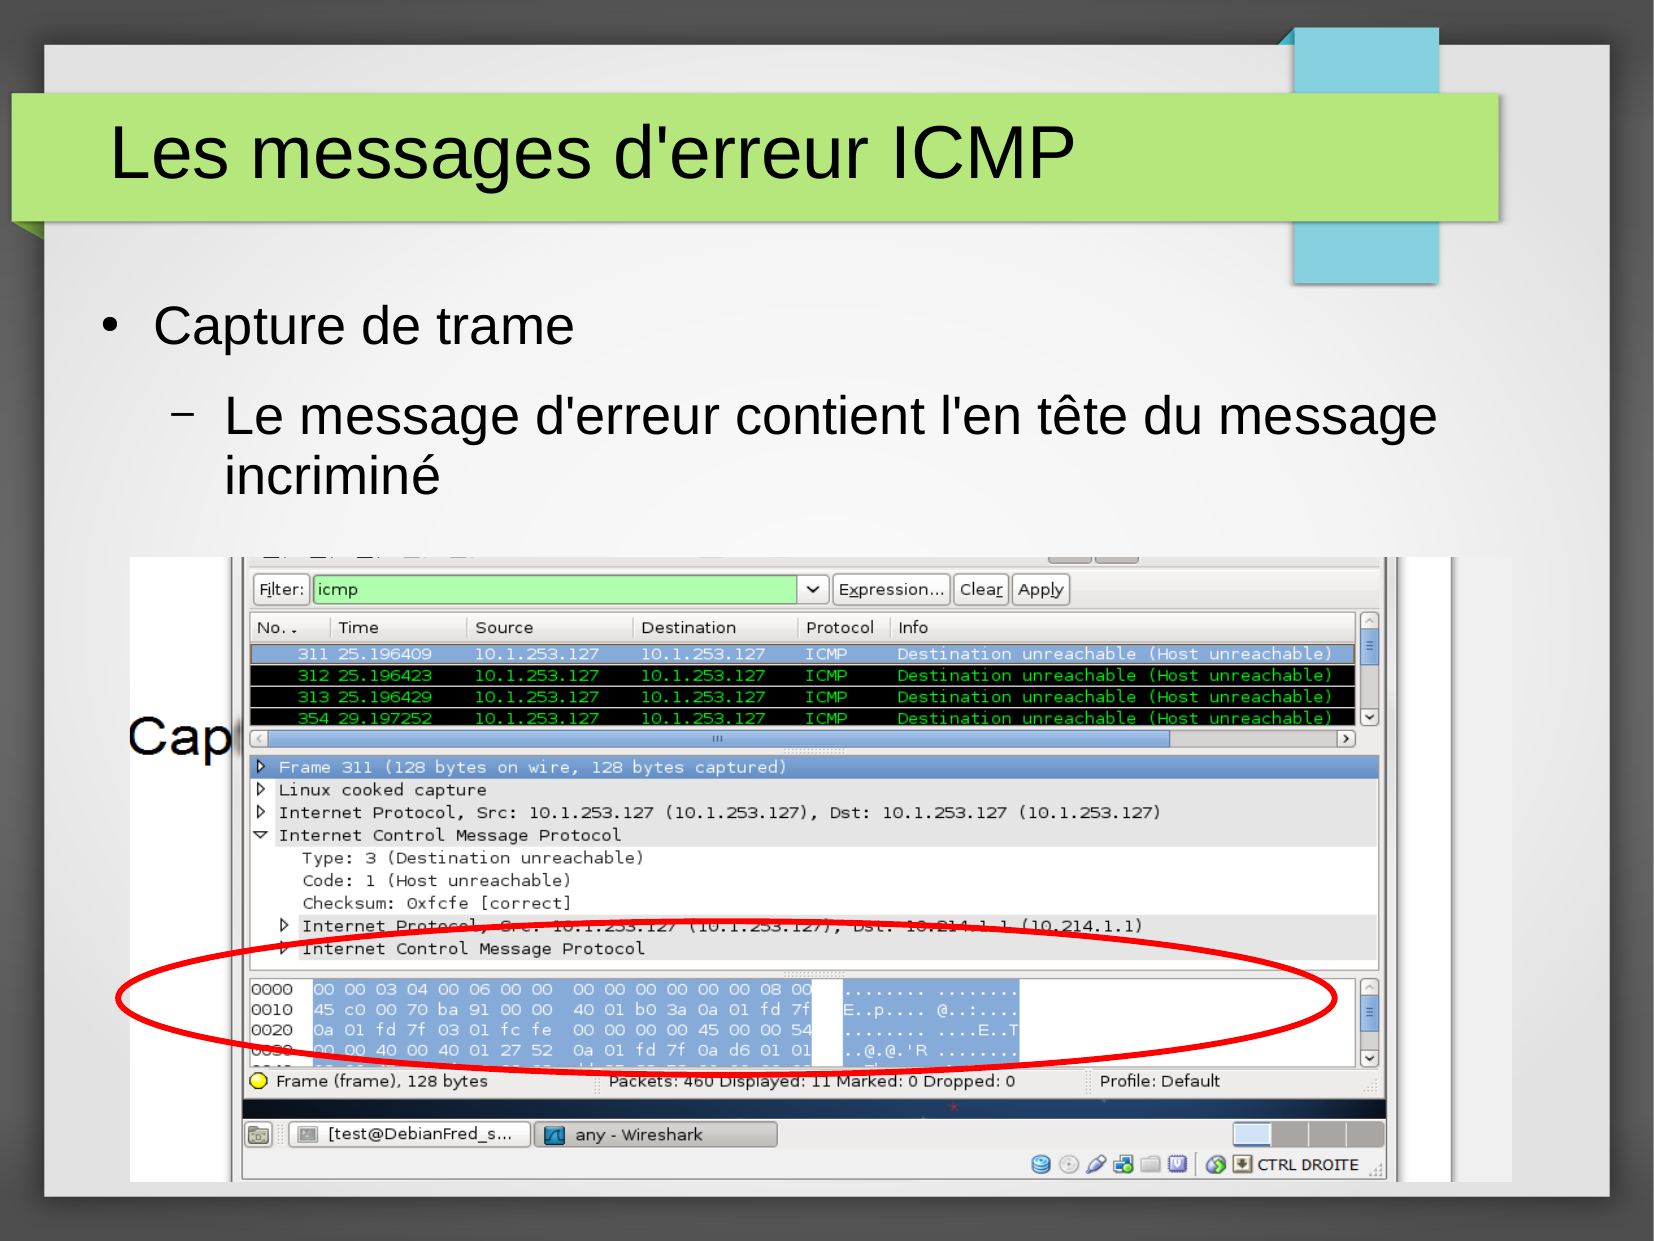

# Les messages d'erreur ICMP
Capture de trame
Le message d'erreur contient l'en tête du message incriminé